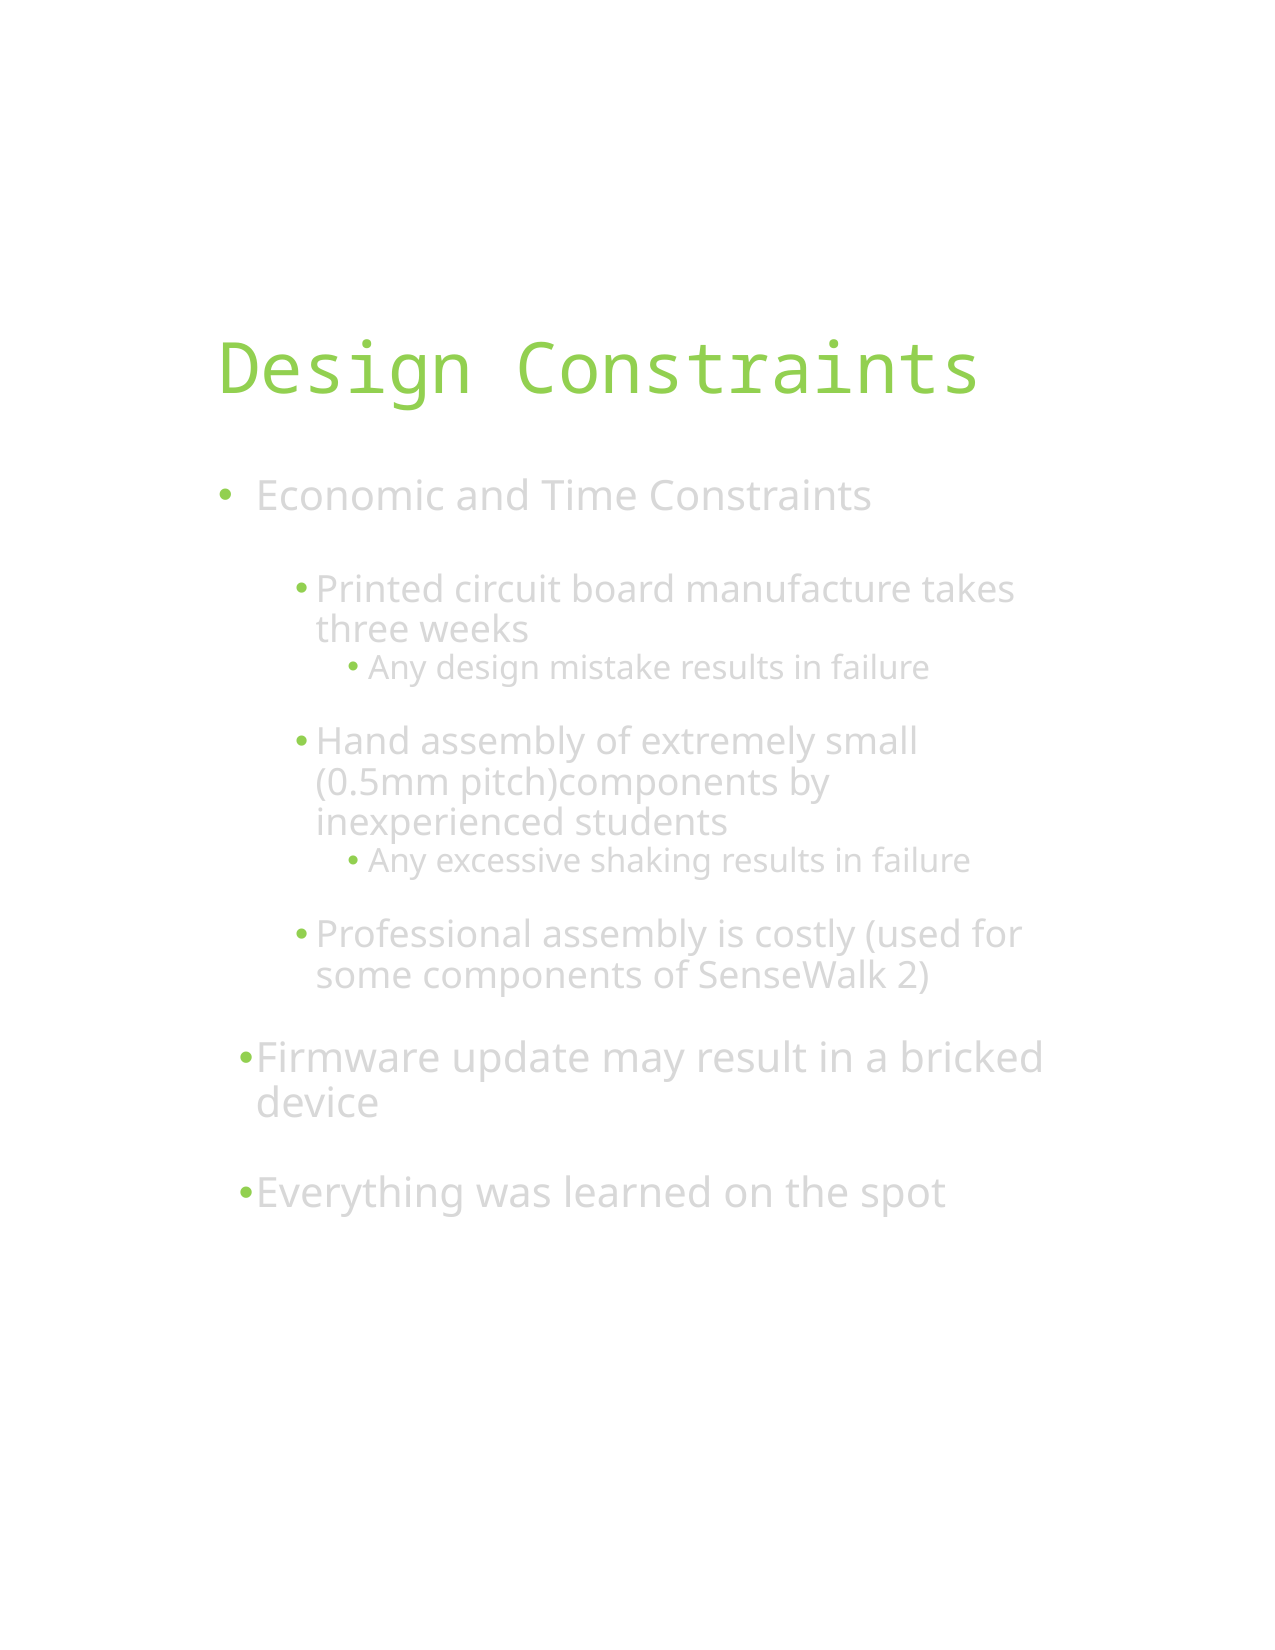

# Design Constraints
Economic and Time Constraints
Printed circuit board manufacture takes three weeks
Any design mistake results in failure
Hand assembly of extremely small (0.5mm pitch)components by inexperienced students
Any excessive shaking results in failure
Professional assembly is costly (used for some components of SenseWalk 2)
Firmware update may result in a bricked device
Everything was learned on the spot